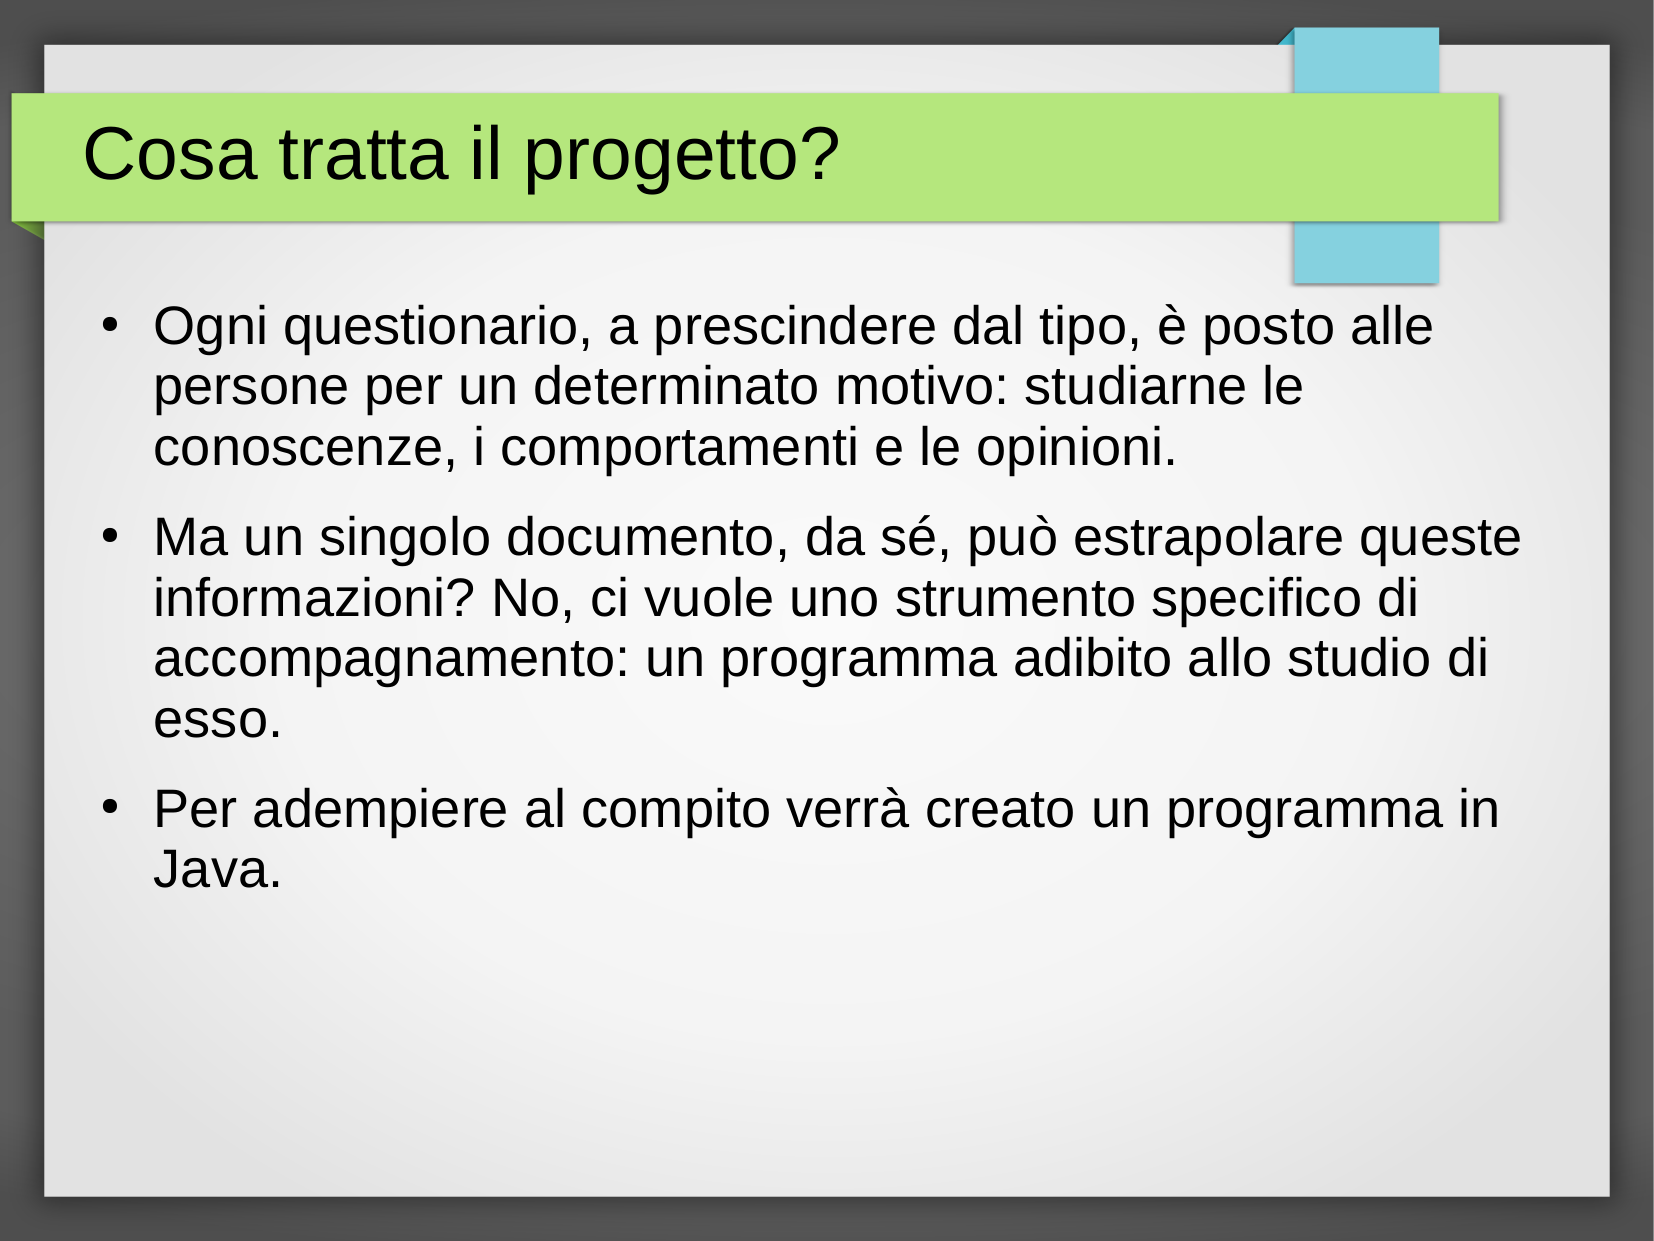

# Cosa tratta il progetto?
Ogni questionario, a prescindere dal tipo, è posto alle persone per un determinato motivo: studiarne le conoscenze, i comportamenti e le opinioni.
Ma un singolo documento, da sé, può estrapolare queste informazioni? No, ci vuole uno strumento specifico di accompagnamento: un programma adibito allo studio di esso.
Per adempiere al compito verrà creato un programma in Java.